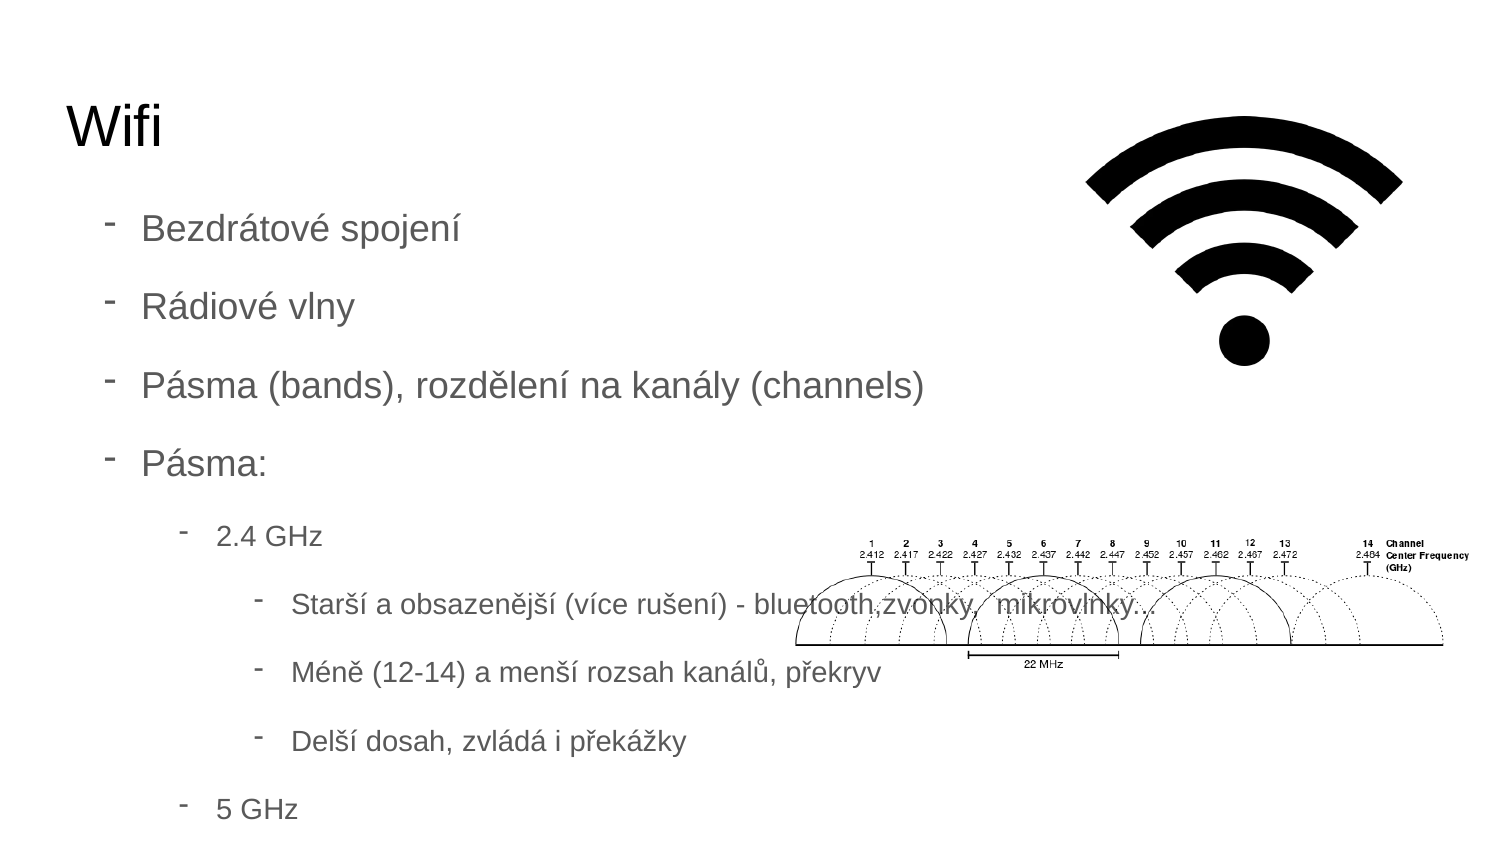

# Wifi
Bezdrátové spojení
Rádiové vlny
Pásma (bands), rozdělení na kanály (channels)
Pásma:
2.4 GHz
Starší a obsazenější (více rušení) - bluetooth,zvonky, mikrovlnky...
Méně (12-14) a menší rozsah kanálů, překryv
Delší dosah, zvládá i překážky
5 GHz
Vyšší přenosová kapacita
Menší obsazenost a více možností
Kratší dosah, problém s přechodem pevnými objekty